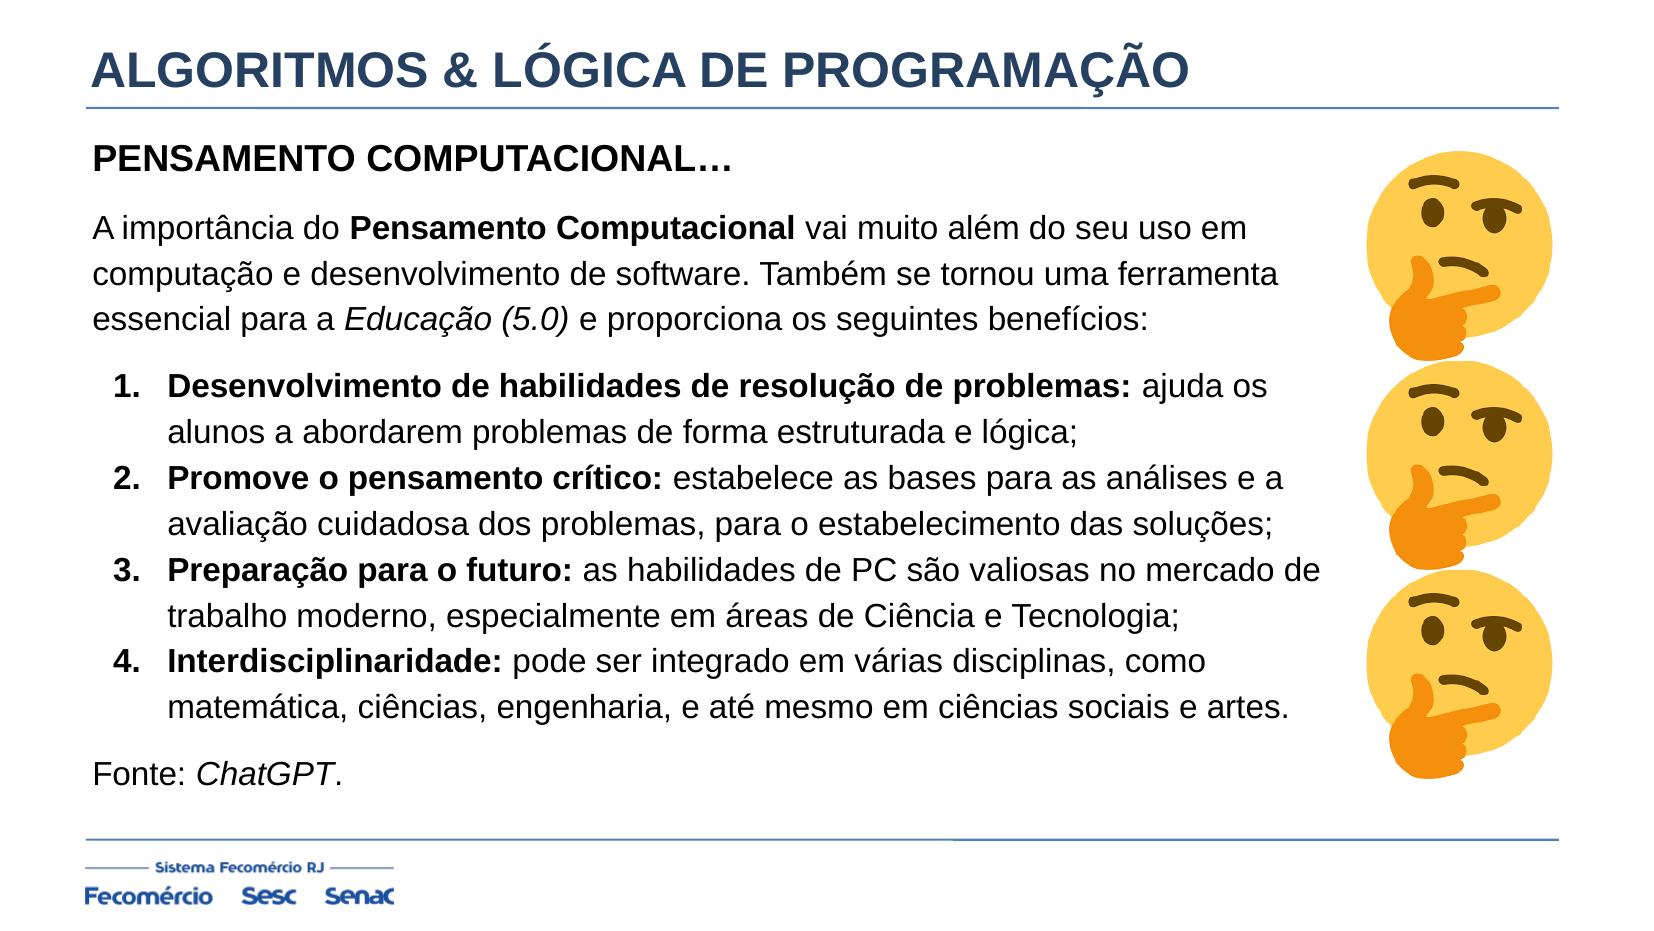

ALGORITMOS & LÓGICA DE PROGRAMAÇÃO
PENSAMENTO COMPUTACIONAL…
A importância do Pensamento Computacional vai muito além do seu uso em computação e desenvolvimento de software. Também se tornou uma ferramenta essencial para a Educação (5.0) e proporciona os seguintes benefícios:
Desenvolvimento de habilidades de resolução de problemas: ajuda os alunos a abordarem problemas de forma estruturada e lógica;
Promove o pensamento crítico: estabelece as bases para as análises e a avaliação cuidadosa dos problemas, para o estabelecimento das soluções;
Preparação para o futuro: as habilidades de PC são valiosas no mercado de trabalho moderno, especialmente em áreas de Ciência e Tecnologia;
Interdisciplinaridade: pode ser integrado em várias disciplinas, como matemática, ciências, engenharia, e até mesmo em ciências sociais e artes.
Fonte: ChatGPT.